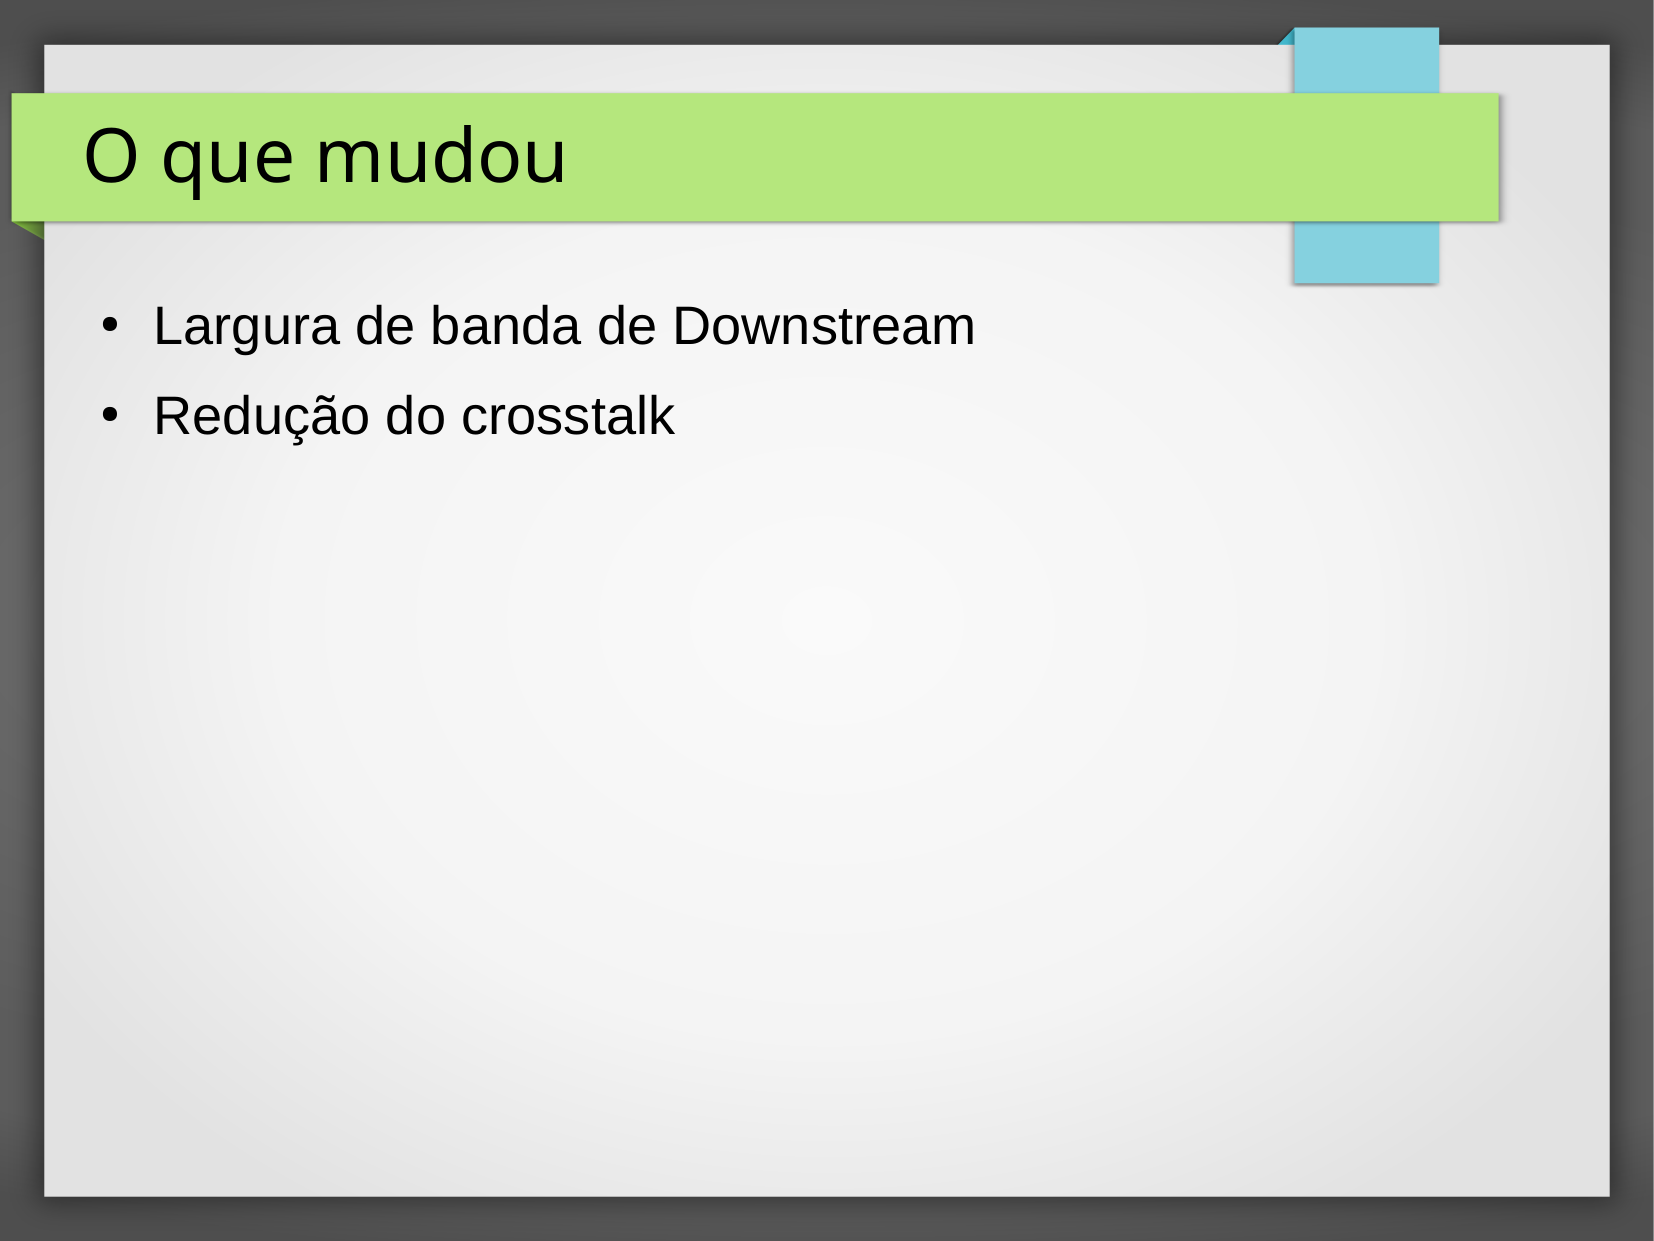

# O que mudou
Largura de banda de Downstream
Redução do crosstalk